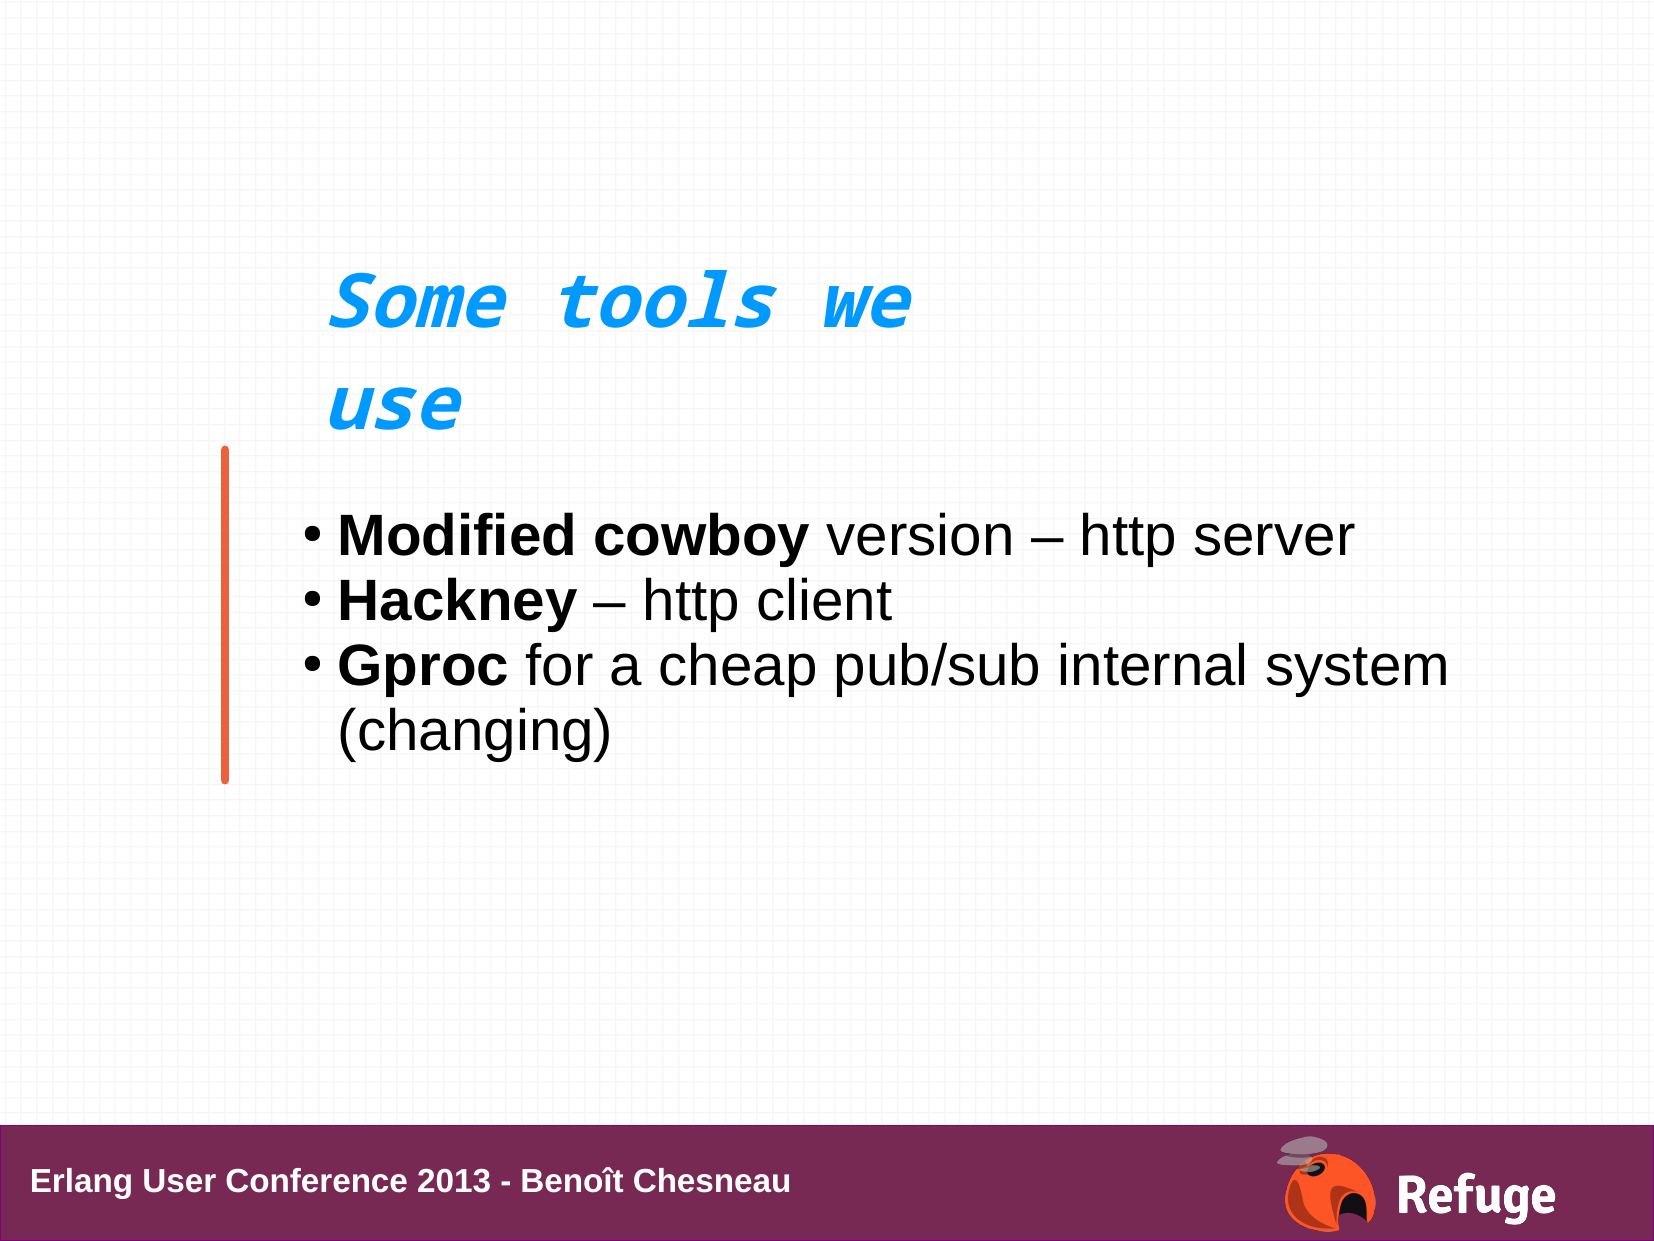

Some tools we use
Modified cowboy version – http server
Hackney – http client
Gproc for a cheap pub/sub internal system
(changing)
Erlang User Conference 2013 - Benoît Chesneau